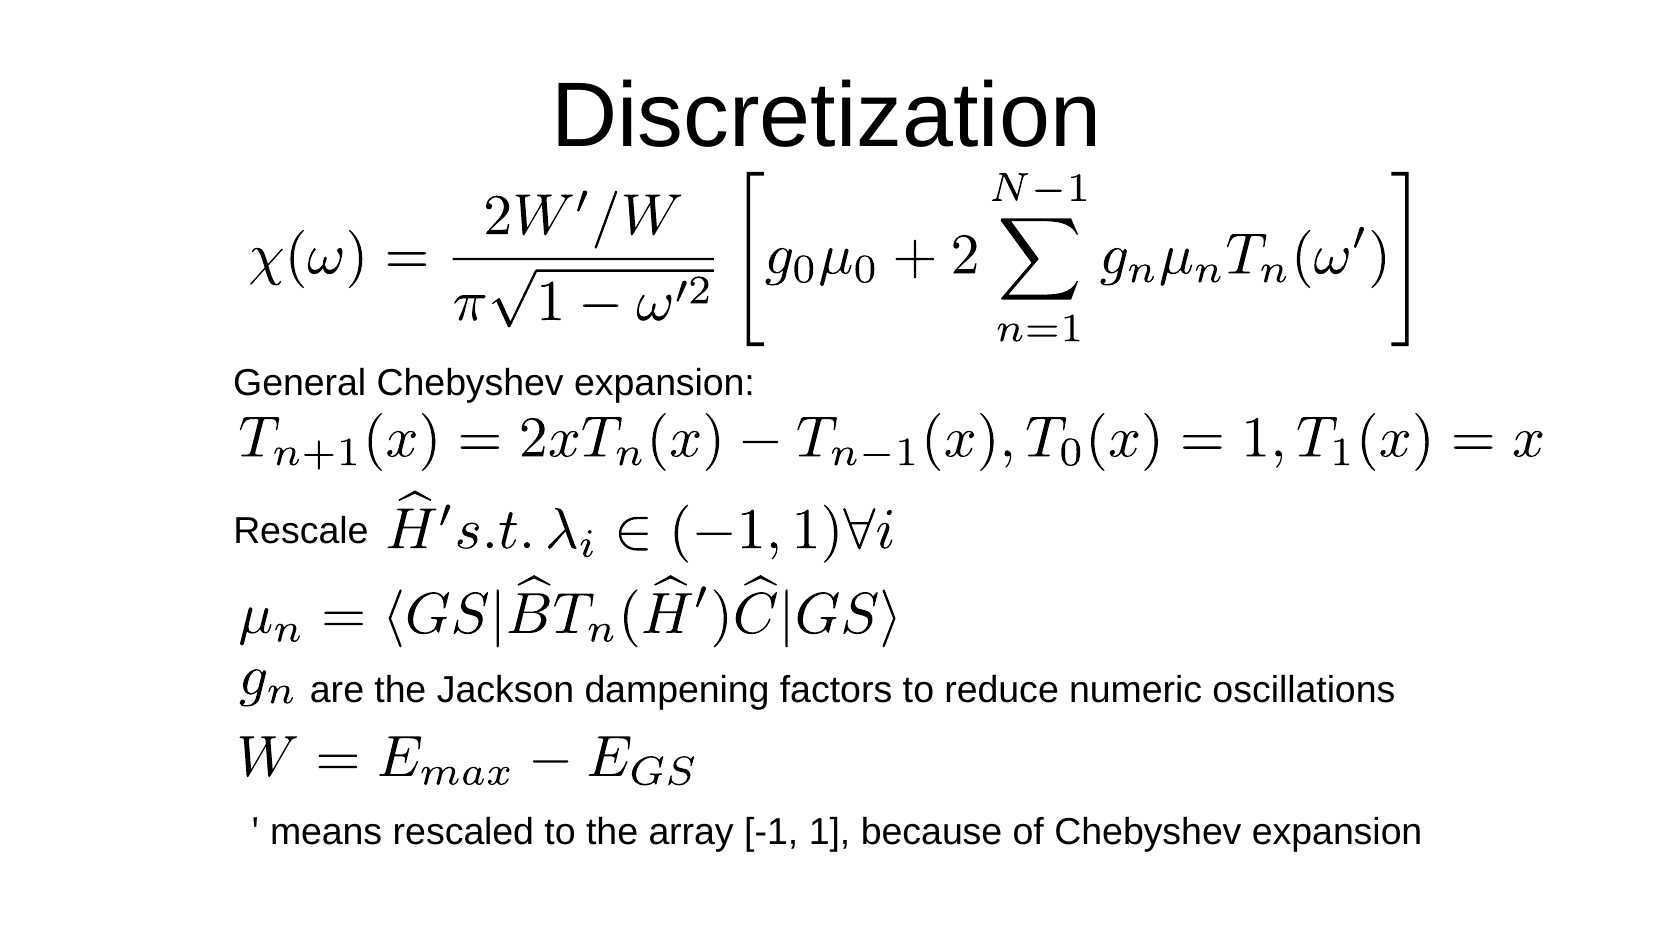

# Discretization
General Chebyshev expansion:
Rescale
are the Jackson dampening factors to reduce numeric oscillations
' means rescaled to the array [-1, 1], because of Chebyshev expansion